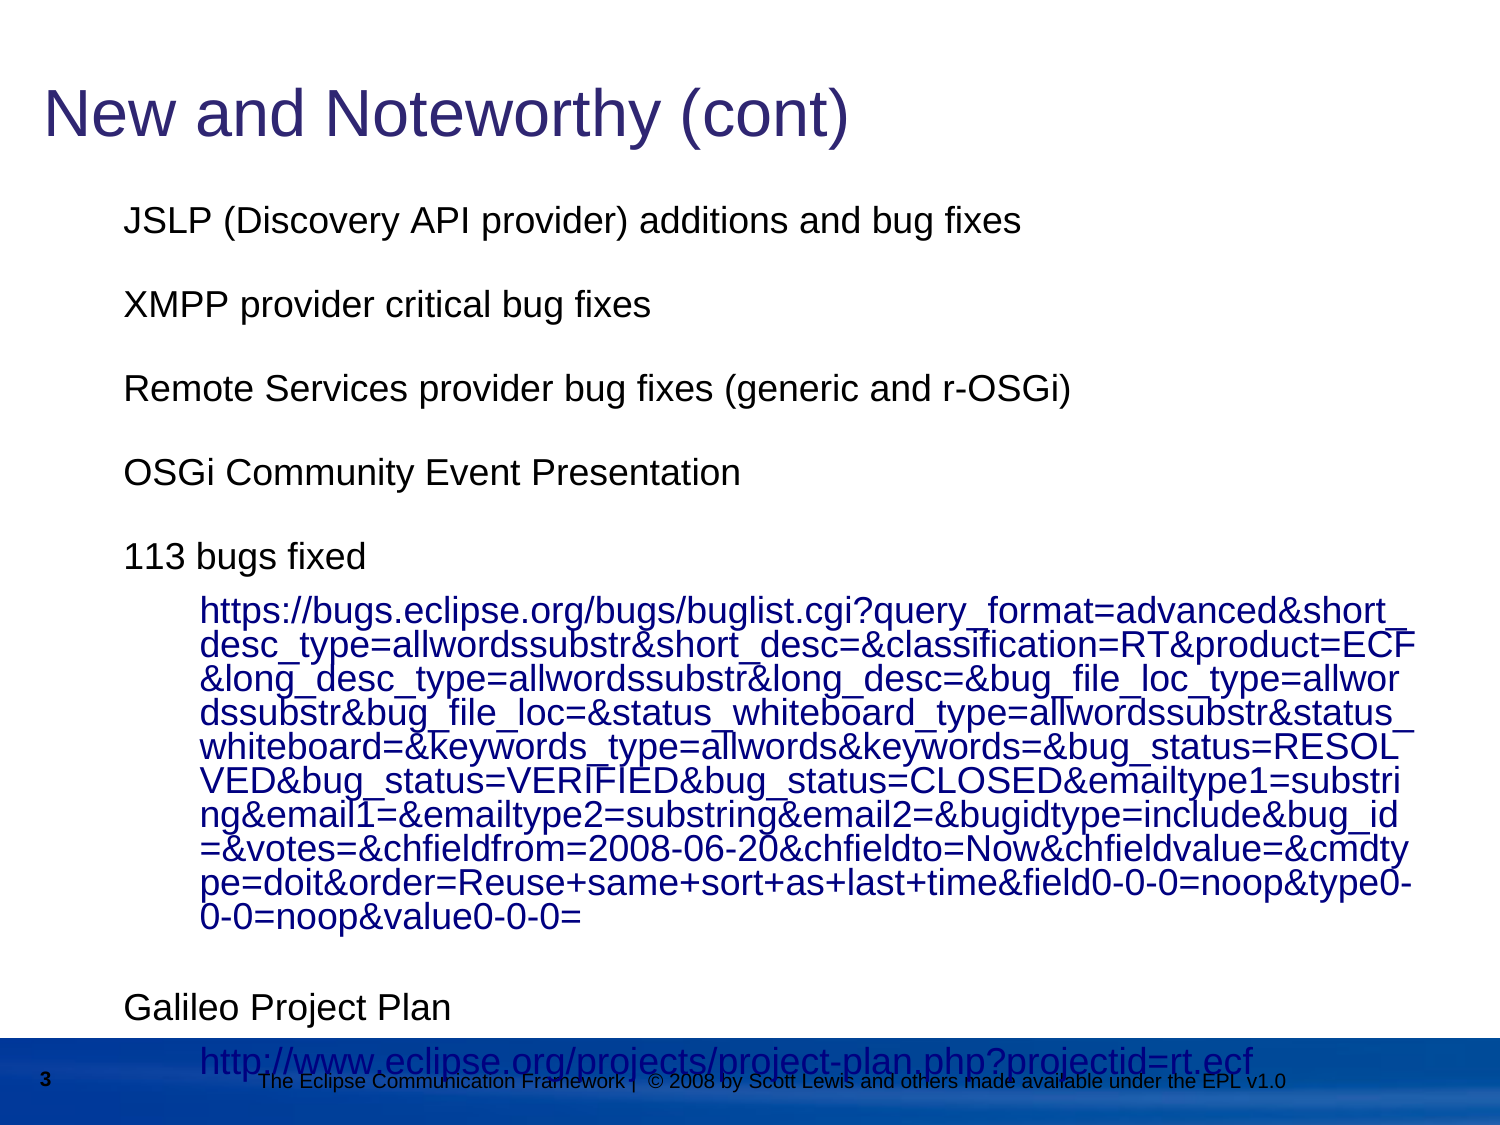

# New and Noteworthy (cont)
JSLP (Discovery API provider) additions and bug fixes
XMPP provider critical bug fixes
Remote Services provider bug fixes (generic and r-OSGi)
OSGi Community Event Presentation
113 bugs fixed
https://bugs.eclipse.org/bugs/buglist.cgi?query_format=advanced&short_desc_type=allwordssubstr&short_desc=&classification=RT&product=ECF&long_desc_type=allwordssubstr&long_desc=&bug_file_loc_type=allwordssubstr&bug_file_loc=&status_whiteboard_type=allwordssubstr&status_whiteboard=&keywords_type=allwords&keywords=&bug_status=RESOLVED&bug_status=VERIFIED&bug_status=CLOSED&emailtype1=substring&email1=&emailtype2=substring&email2=&bugidtype=include&bug_id=&votes=&chfieldfrom=2008-06-20&chfieldto=Now&chfieldvalue=&cmdtype=doit&order=Reuse+same+sort+as+last+time&field0-0-0=noop&type0-0-0=noop&value0-0-0=
Galileo Project Plan
http://www.eclipse.org/projects/project-plan.php?projectid=rt.ecf
3